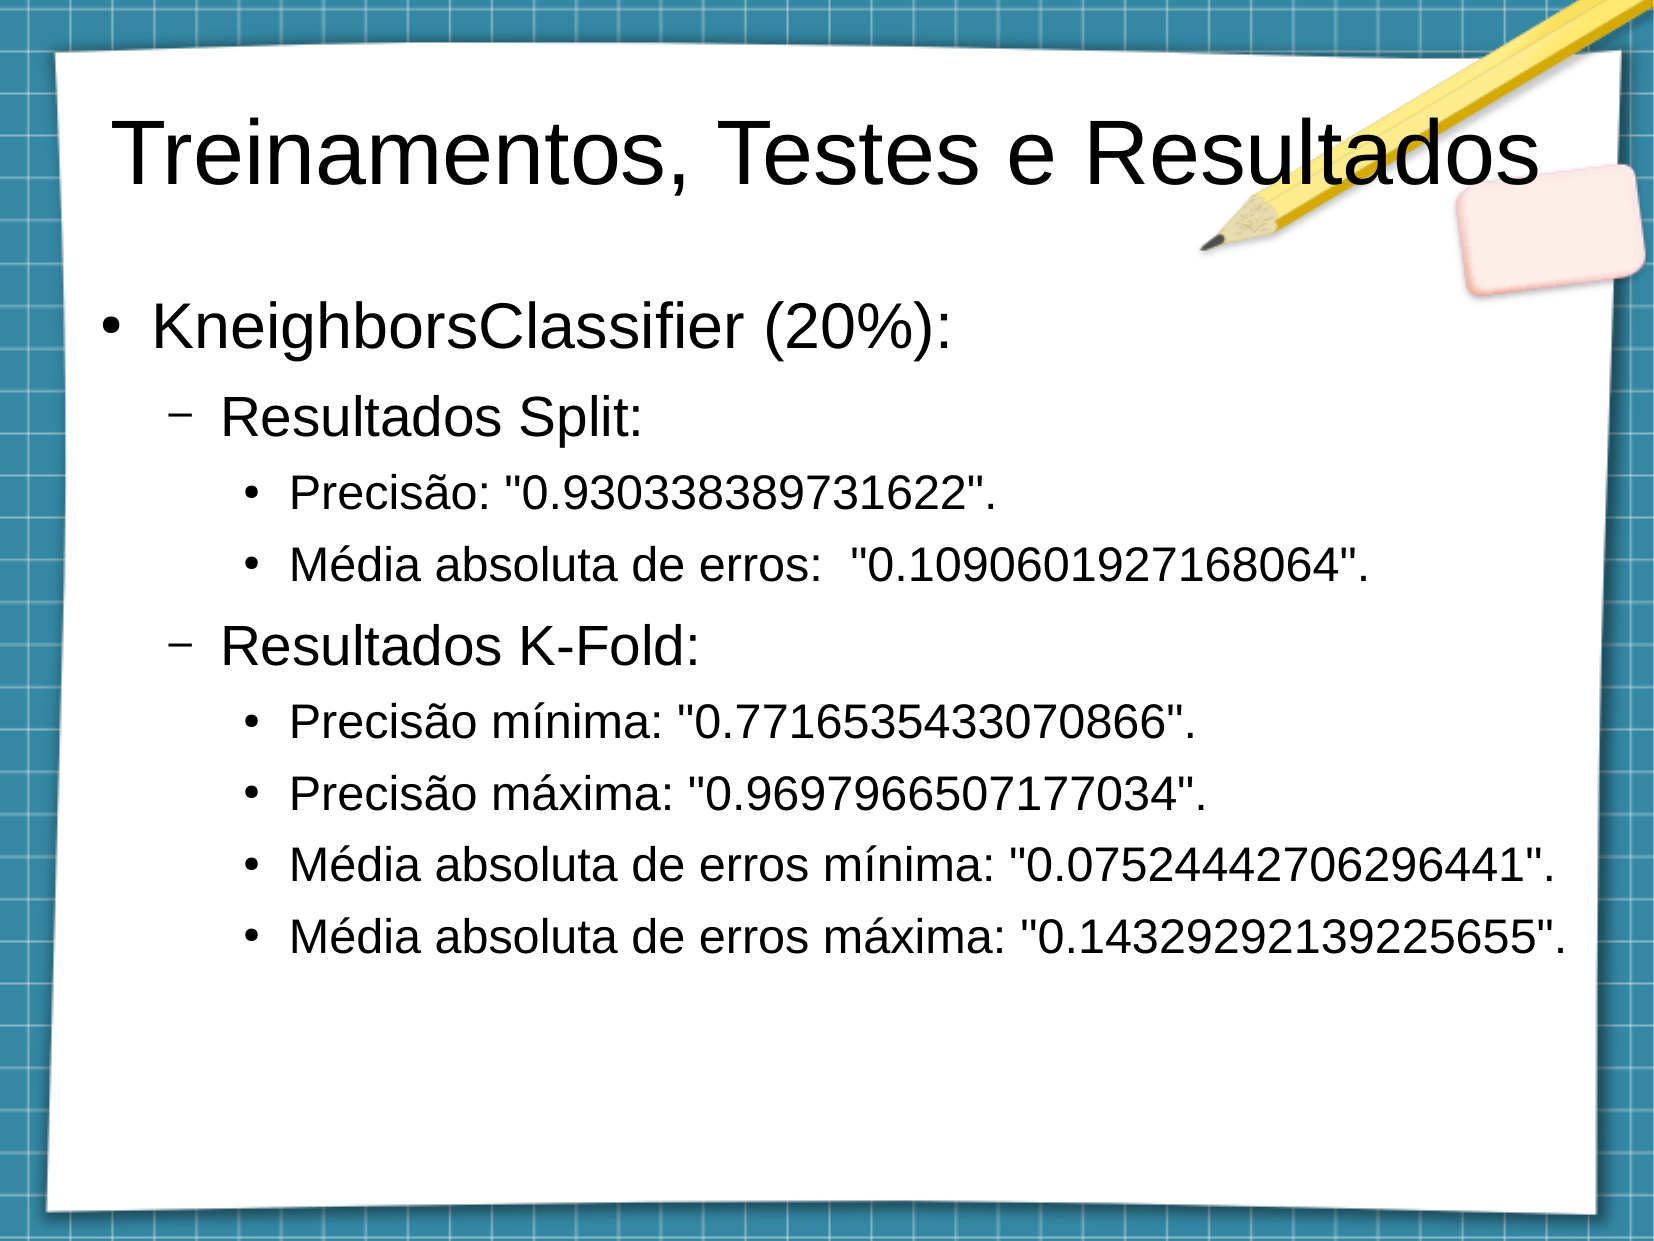

# Treinamentos, Testes e Resultados
KneighborsClassifier (20%):
Resultados Split:
Precisão: "0.930338389731622".
Média absoluta de erros: "0.1090601927168064".
Resultados K-Fold:
Precisão mínima: "0.7716535433070866".
Precisão máxima: "0.9697966507177034".
Média absoluta de erros mínima: "0.07524442706296441".
Média absoluta de erros máxima: "0.14329292139225655".